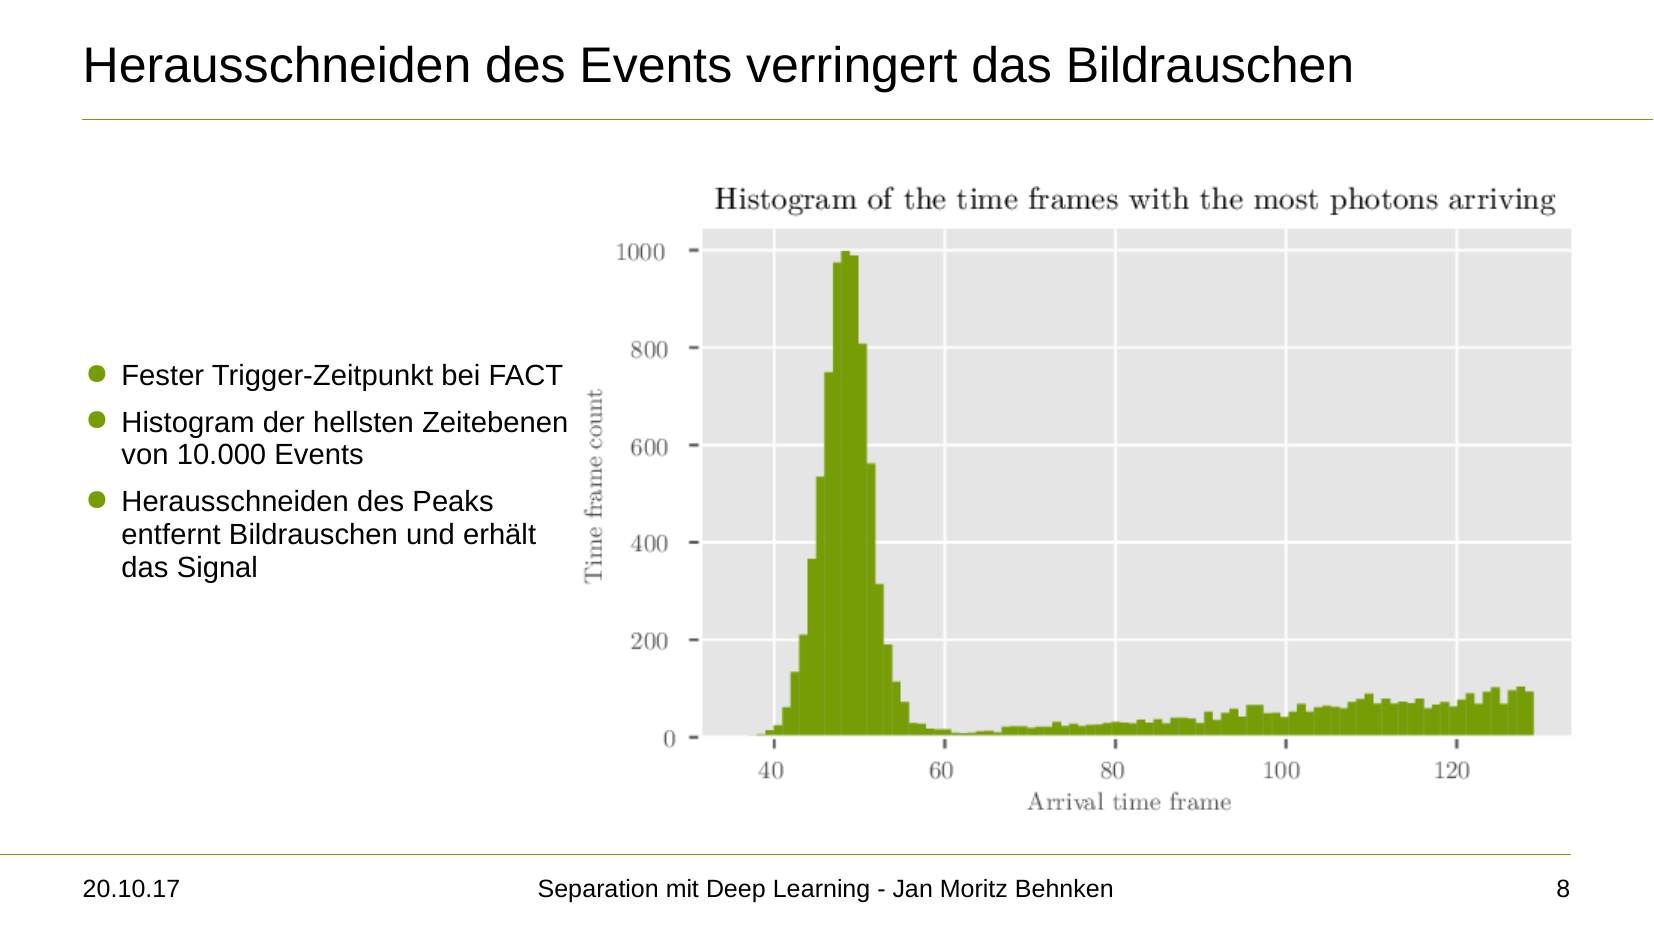

# Herausschneiden des Events verringert das Bildrauschen
Fester Trigger-Zeitpunkt bei FACT
Histogram der hellsten Zeitebenen von 10.000 Events
Herausschneiden des Peaks entfernt Bildrauschen und erhält das Signal
20.10.17
Separation mit Deep Learning - Jan Moritz Behnken
8